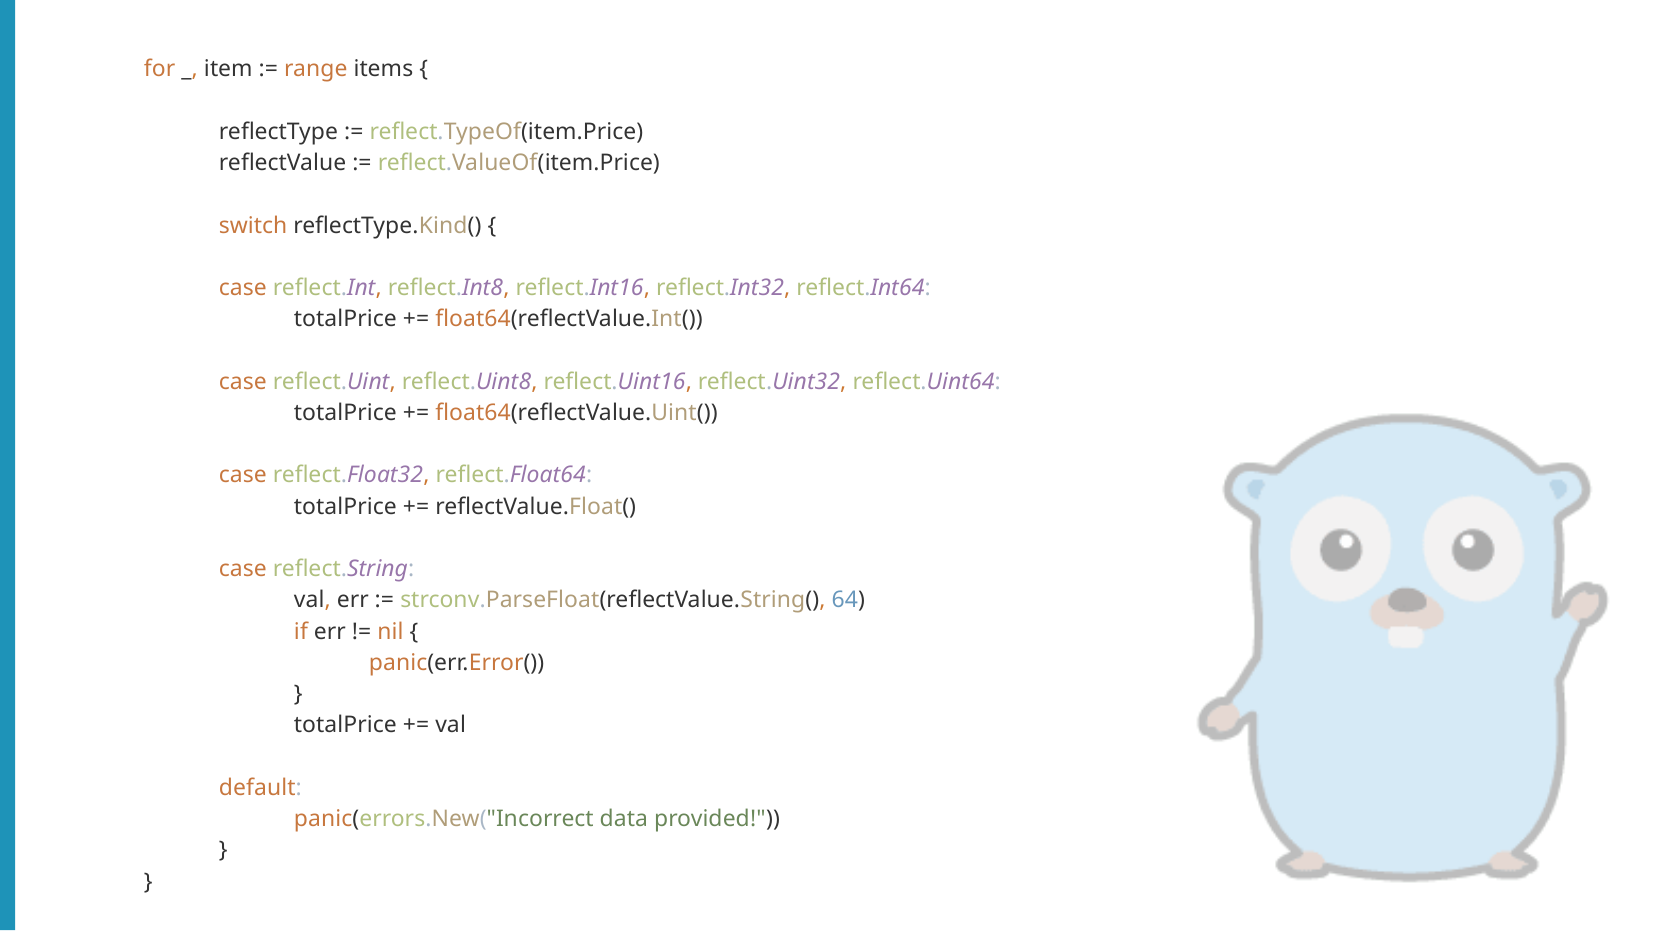

for _, item := range items {
	reflectType := reflect.TypeOf(item.Price)
	reflectValue := reflect.ValueOf(item.Price)
	switch reflectType.Kind() {
	case reflect.Int, reflect.Int8, reflect.Int16, reflect.Int32, reflect.Int64:
		totalPrice += float64(reflectValue.Int())
	case reflect.Uint, reflect.Uint8, reflect.Uint16, reflect.Uint32, reflect.Uint64:
		totalPrice += float64(reflectValue.Uint())
	case reflect.Float32, reflect.Float64:
		totalPrice += reflectValue.Float()
	case reflect.String:
		val, err := strconv.ParseFloat(reflectValue.String(), 64)
		if err != nil {
			panic(err.Error())
		}
		totalPrice += val
	default:
		panic(errors.New("Incorrect data provided!"))
	}
}
fmt.Println(totalPrice)